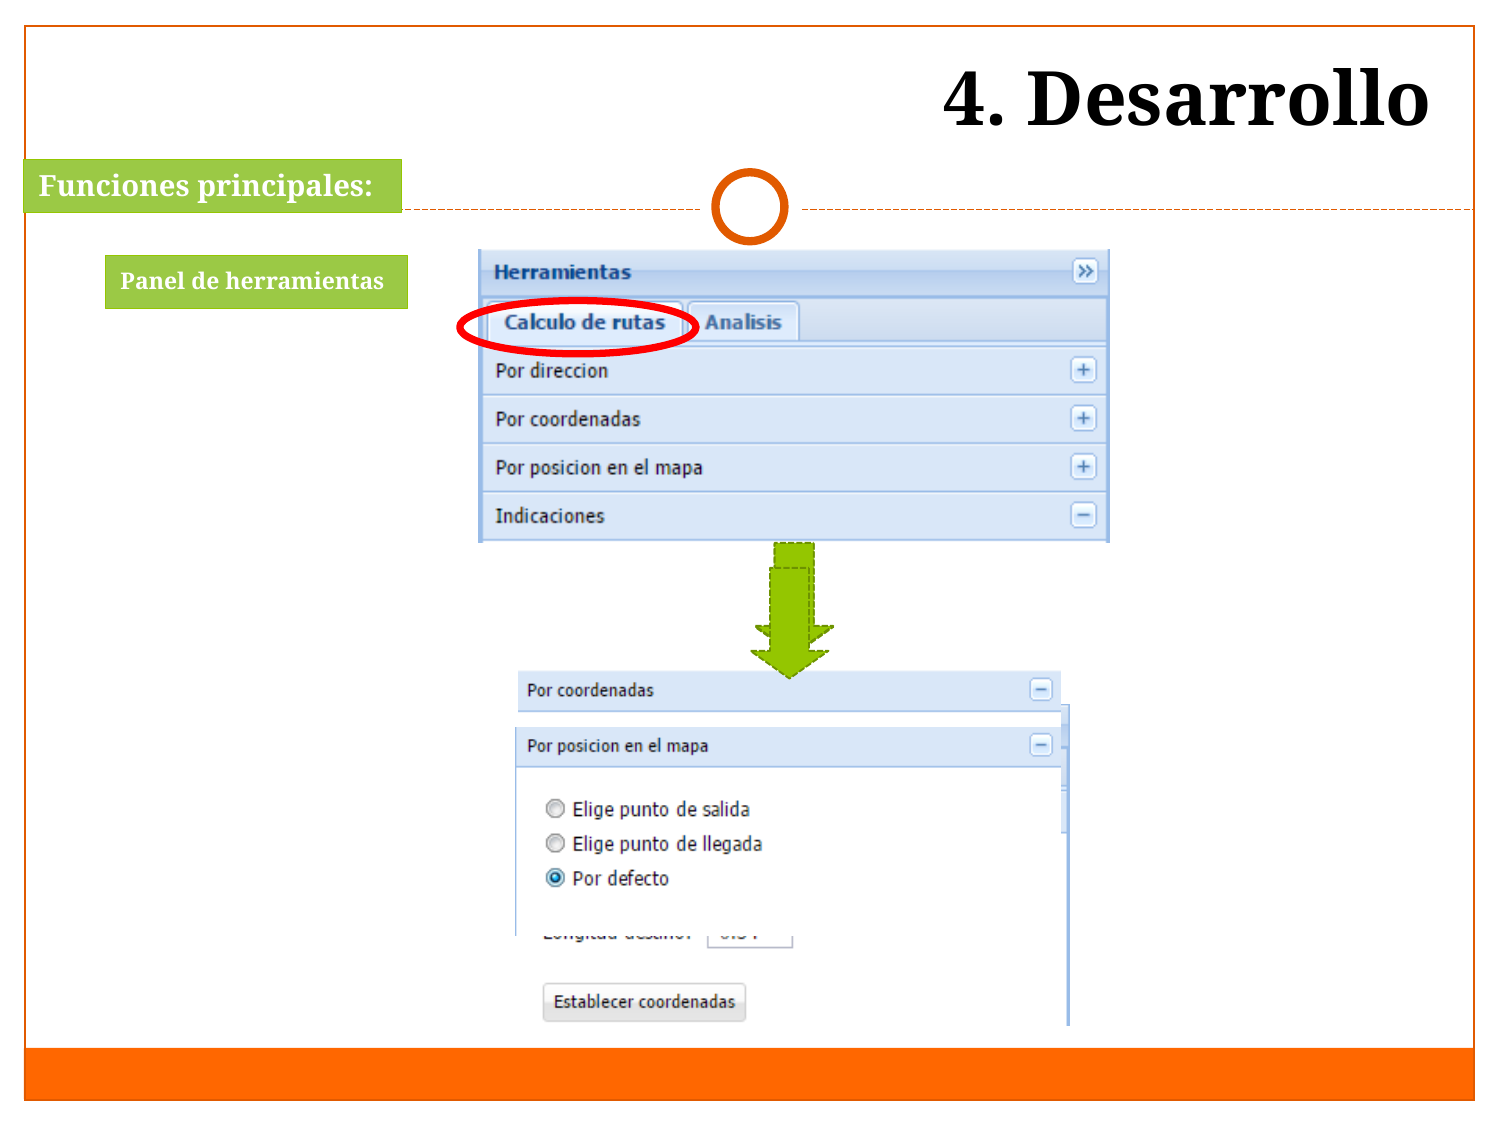

4. Desarrollo
Funciones principales:
Panel de herramientas